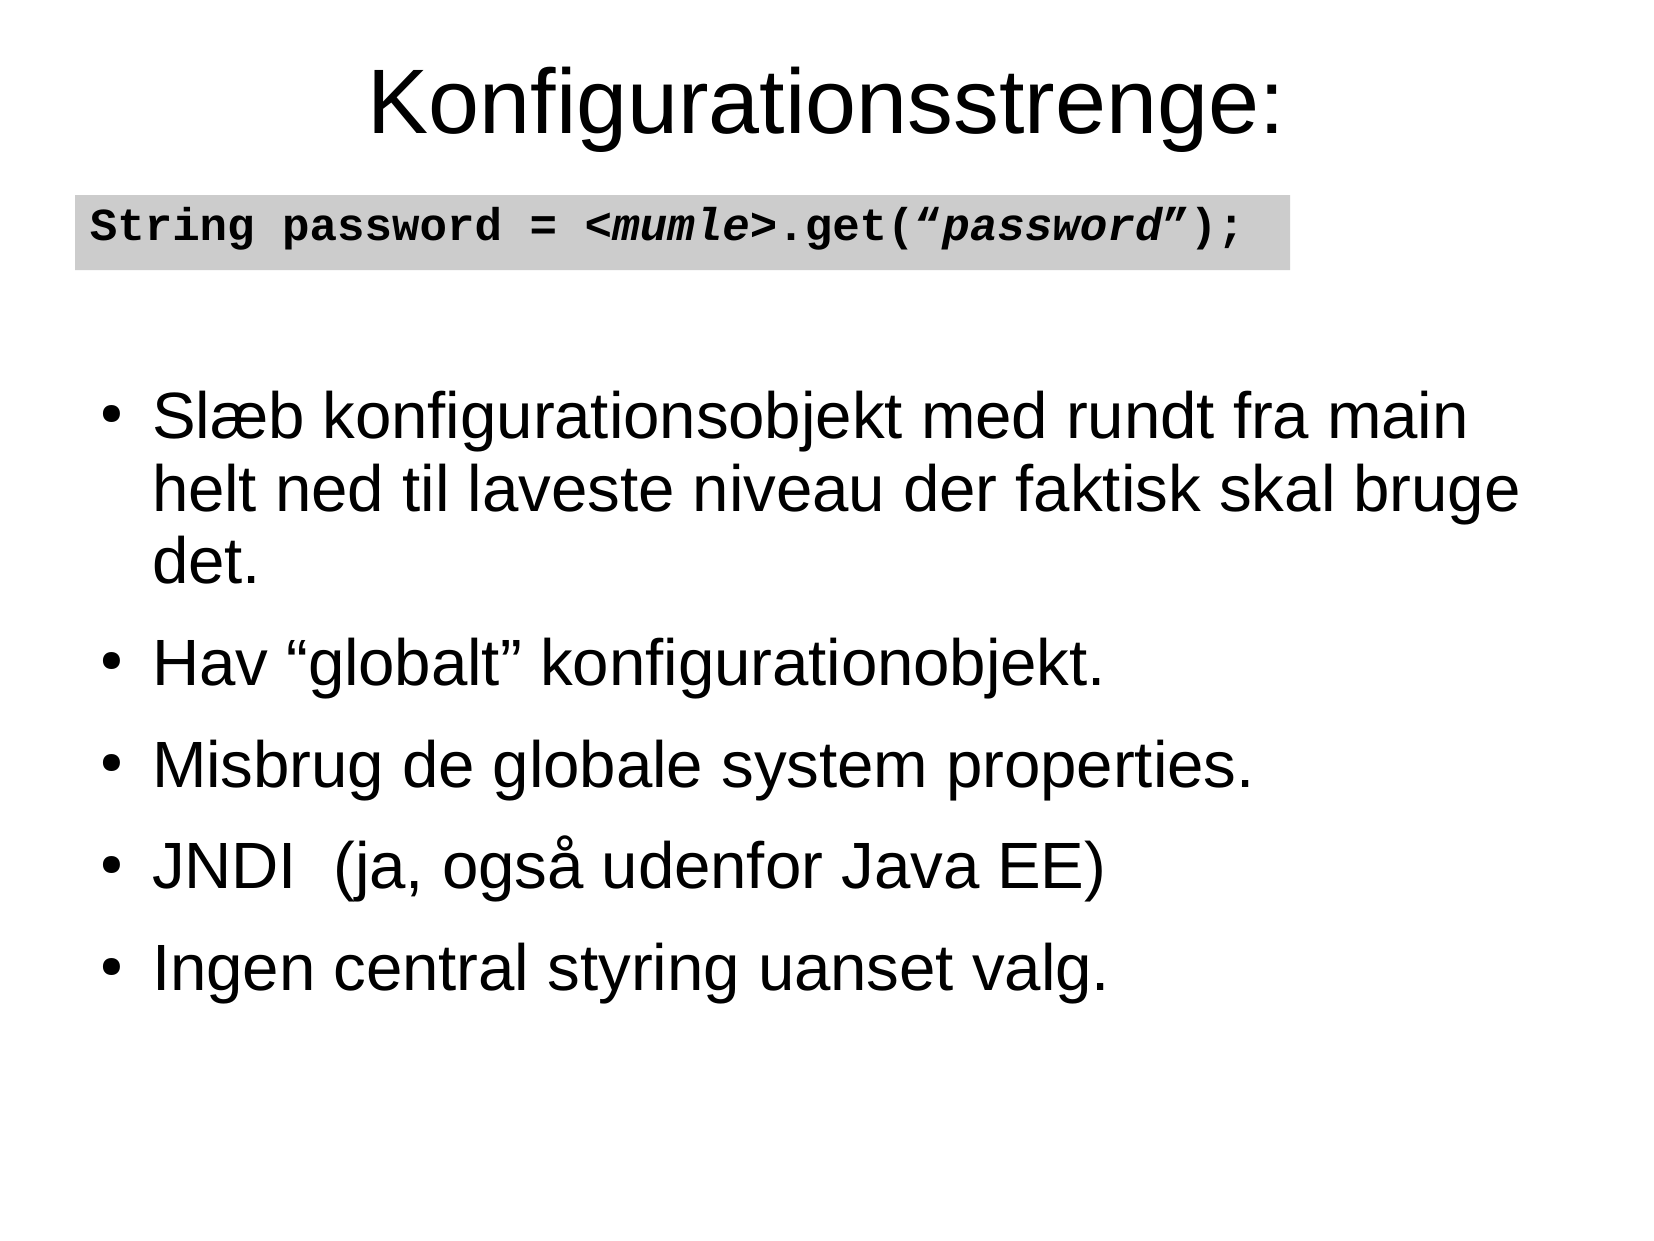

# Konfigurationsstrenge:
String password = <mumle>.get(“password”);
Slæb konfigurationsobjekt med rundt fra main helt ned til laveste niveau der faktisk skal bruge det.
Hav “globalt” konfigurationobjekt.
Misbrug de globale system properties.
JNDI (ja, også udenfor Java EE)
Ingen central styring uanset valg.